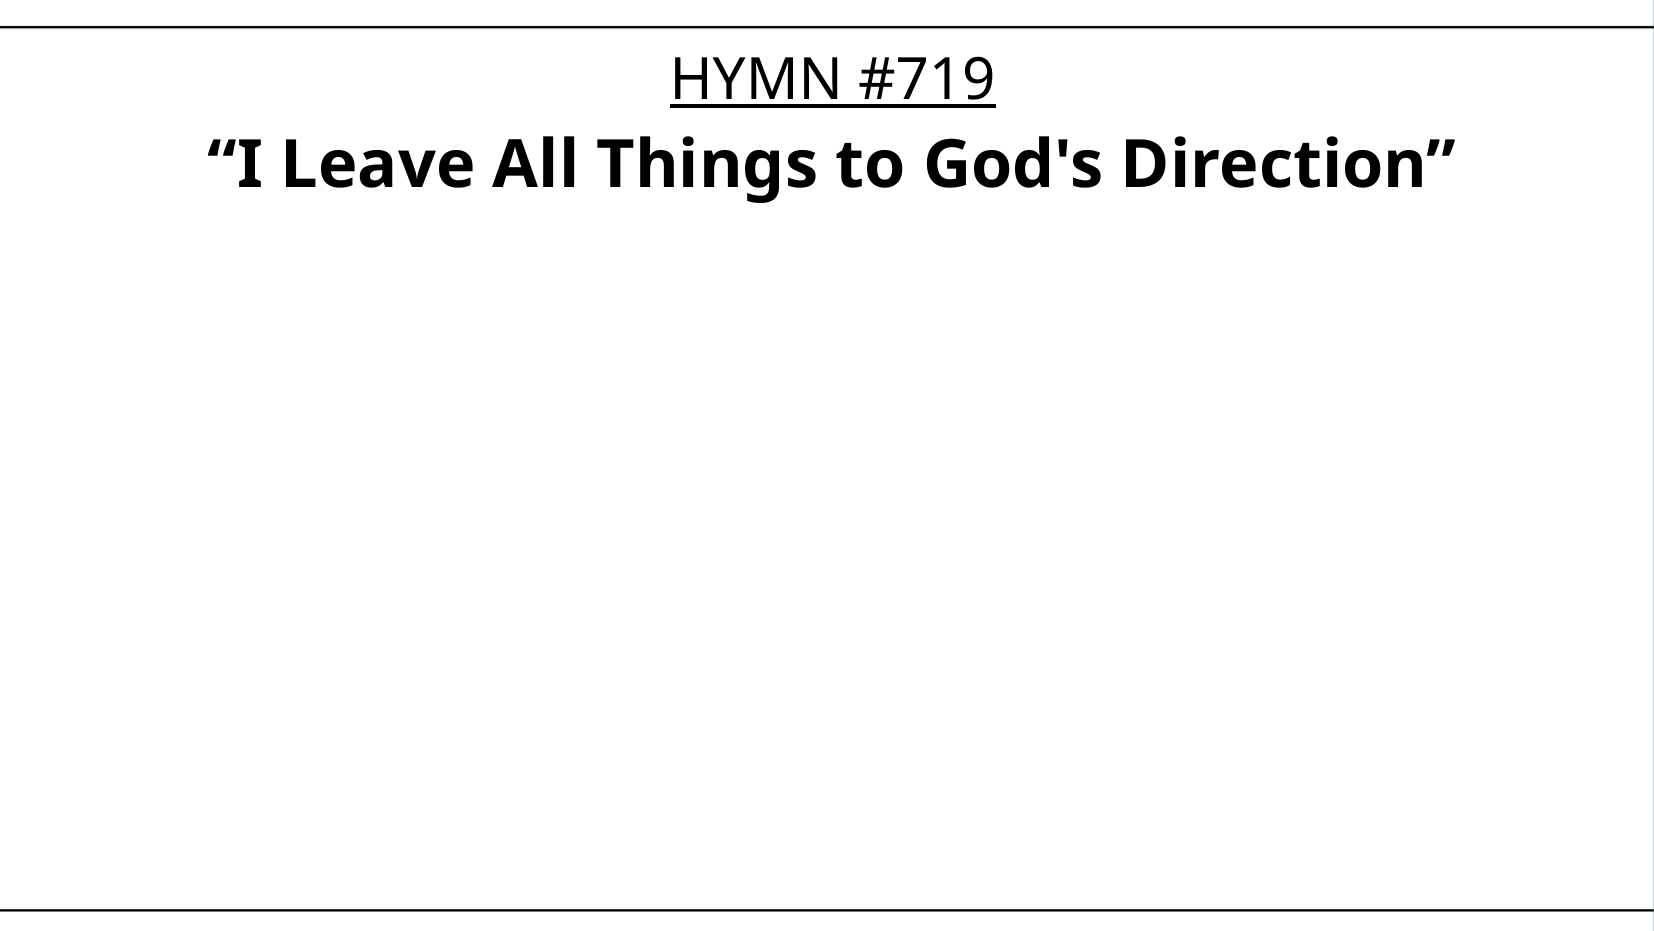

HYMN #719
“I Leave All Things to God's Direction”